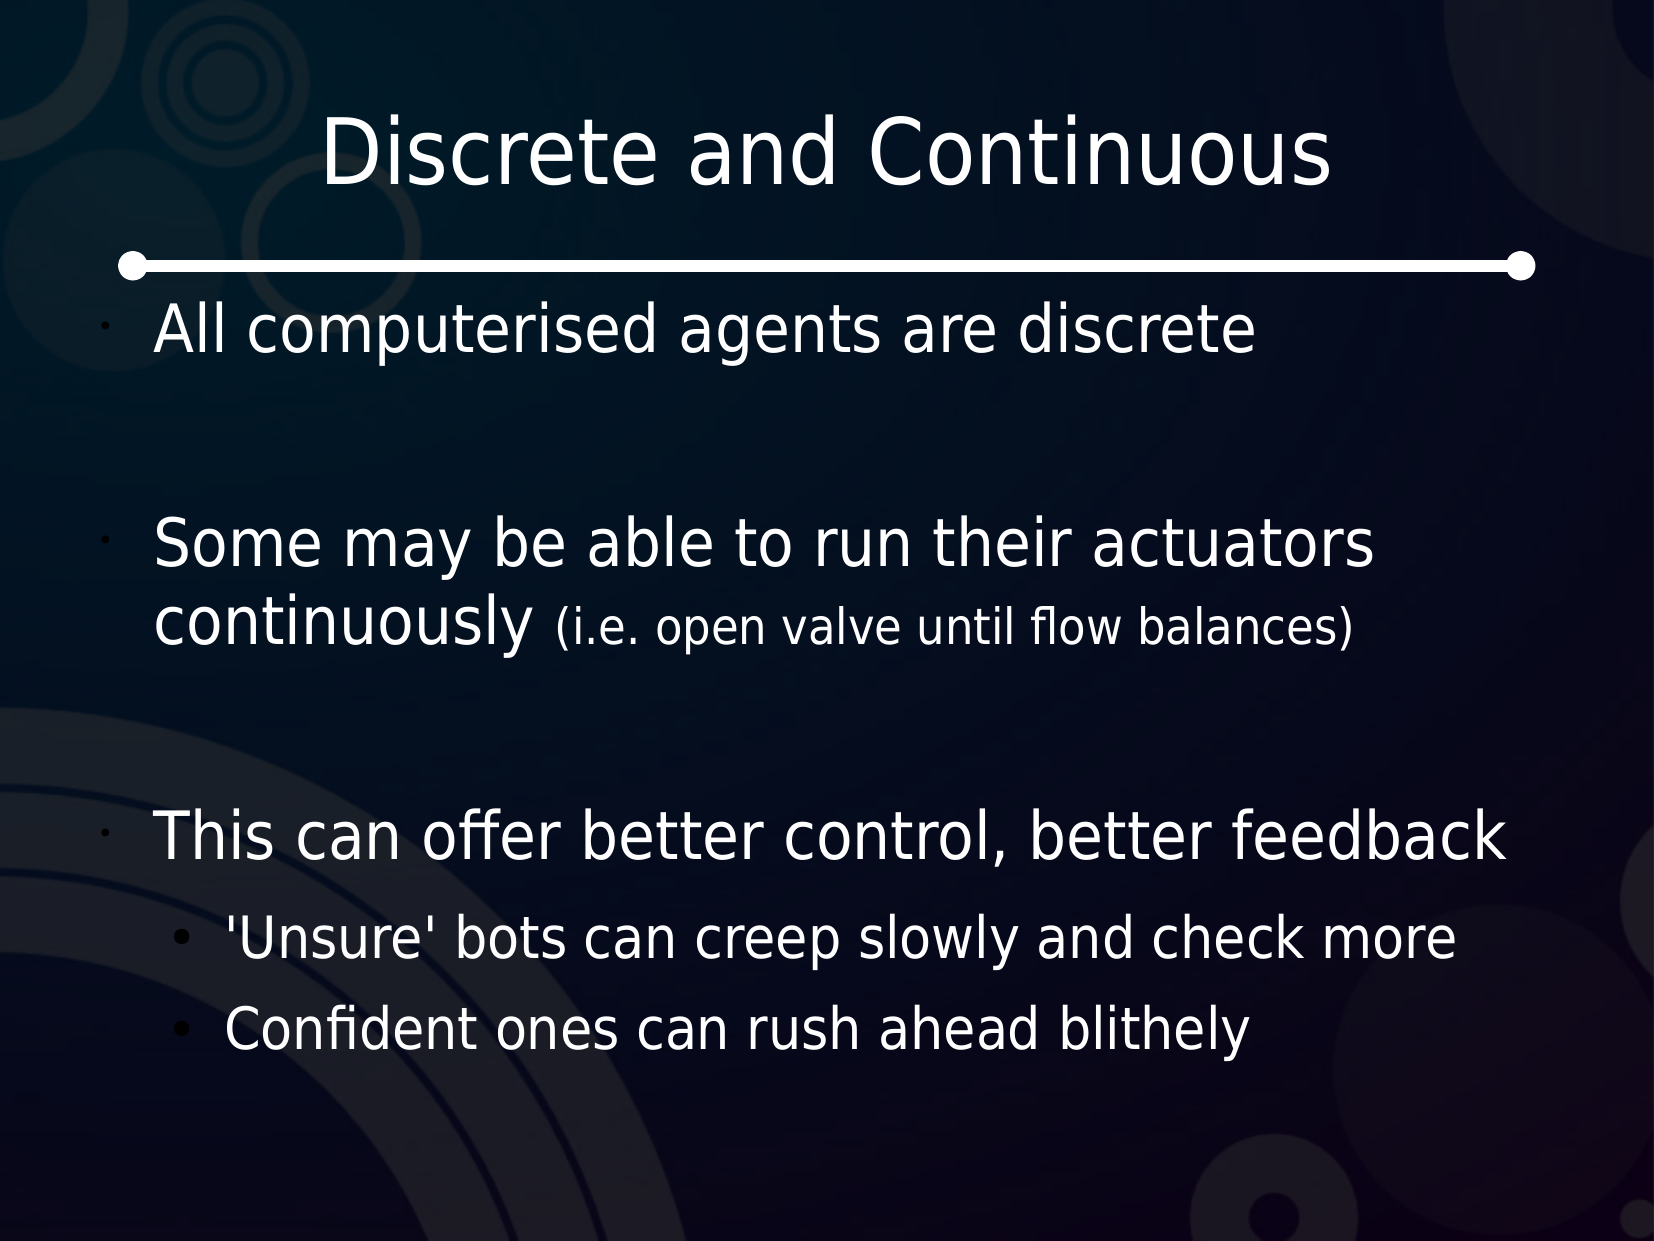

# Discrete and Continuous
All computerised agents are discrete
Some may be able to run their actuators continuously (i.e. open valve until flow balances)
This can offer better control, better feedback
'Unsure' bots can creep slowly and check more
Confident ones can rush ahead blithely